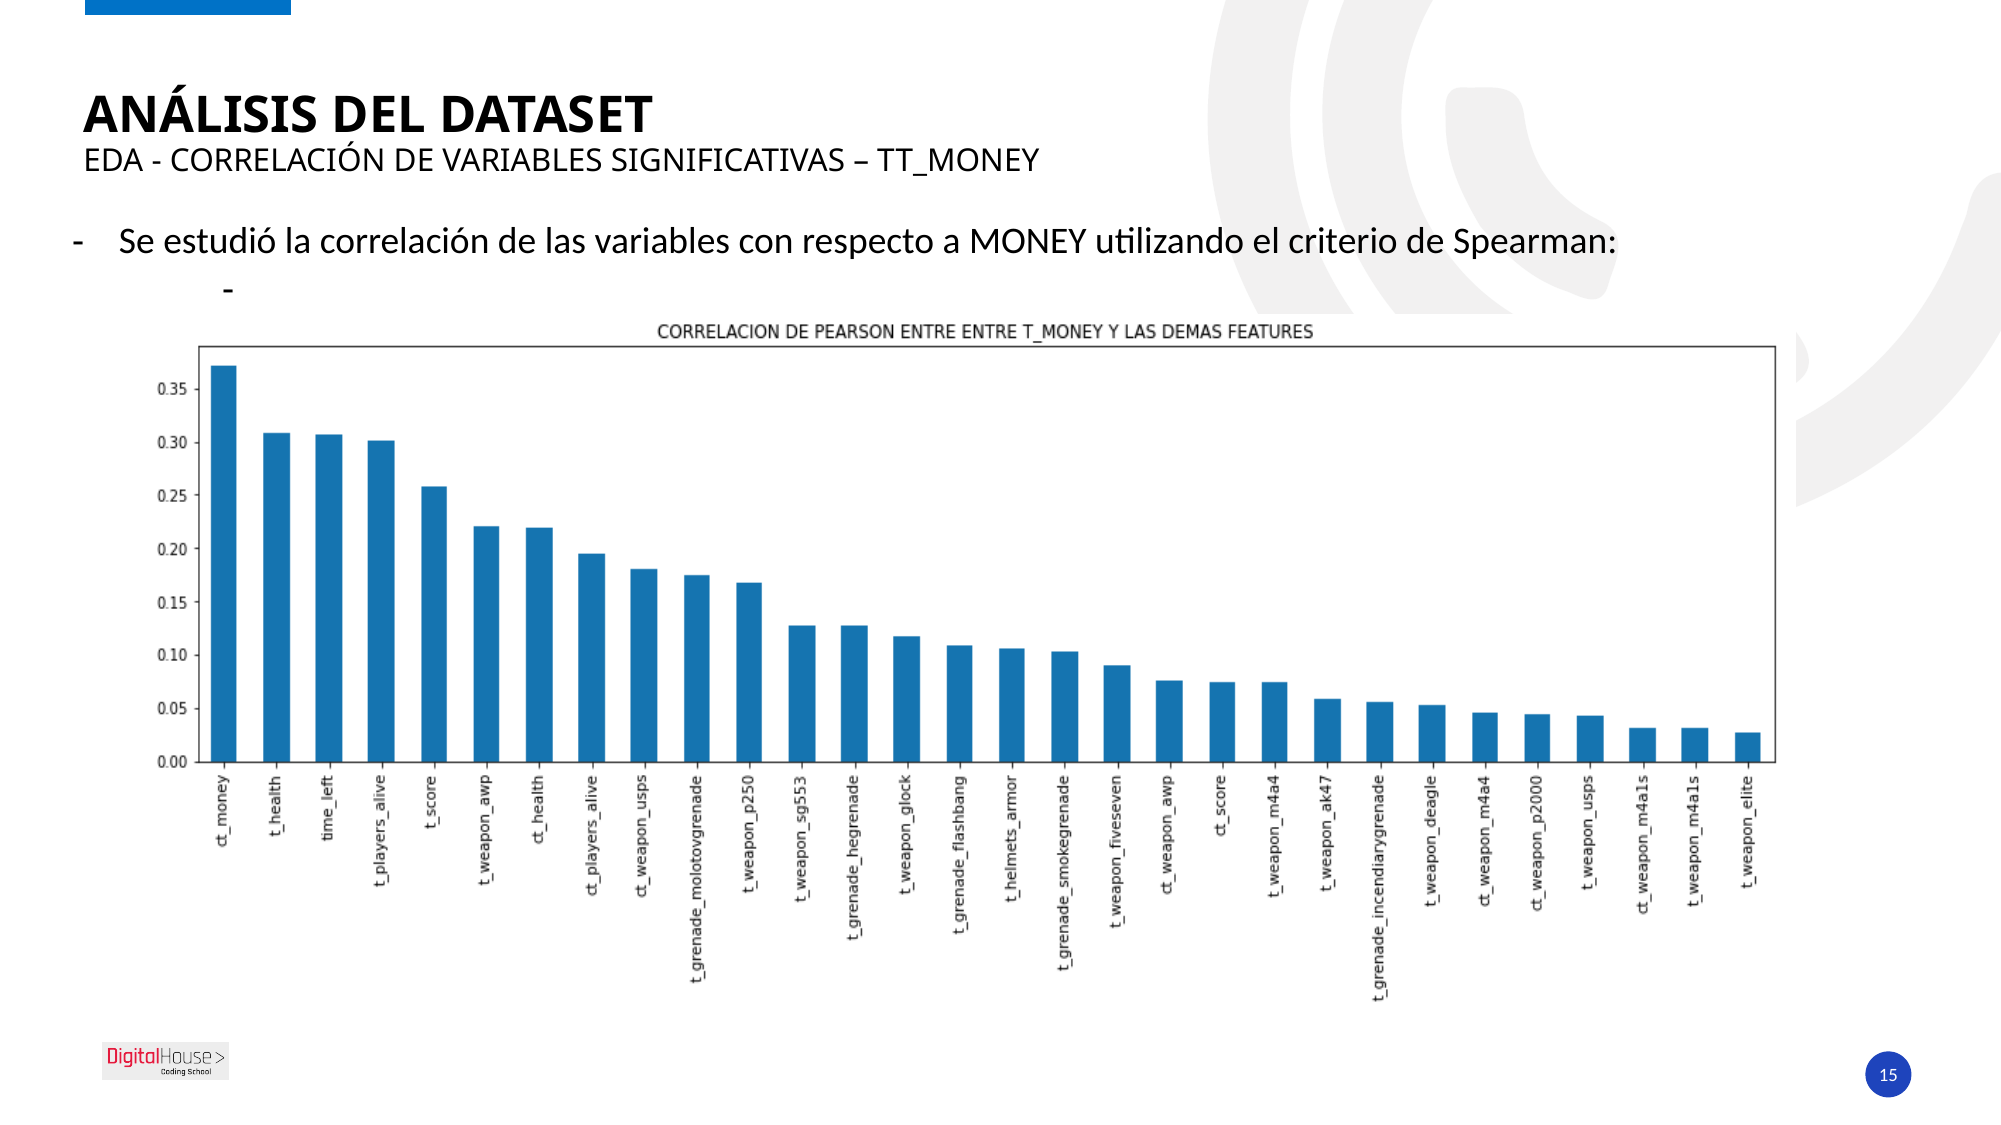

# ANÁLISIS DEL DATASET EDA - CORRELACIÓN DE VARIABLES SIGNIFICATIVAS – TT_MONEY
Se estudió la correlación de las variables con respecto a MONEY utilizando el criterio de Spearman: